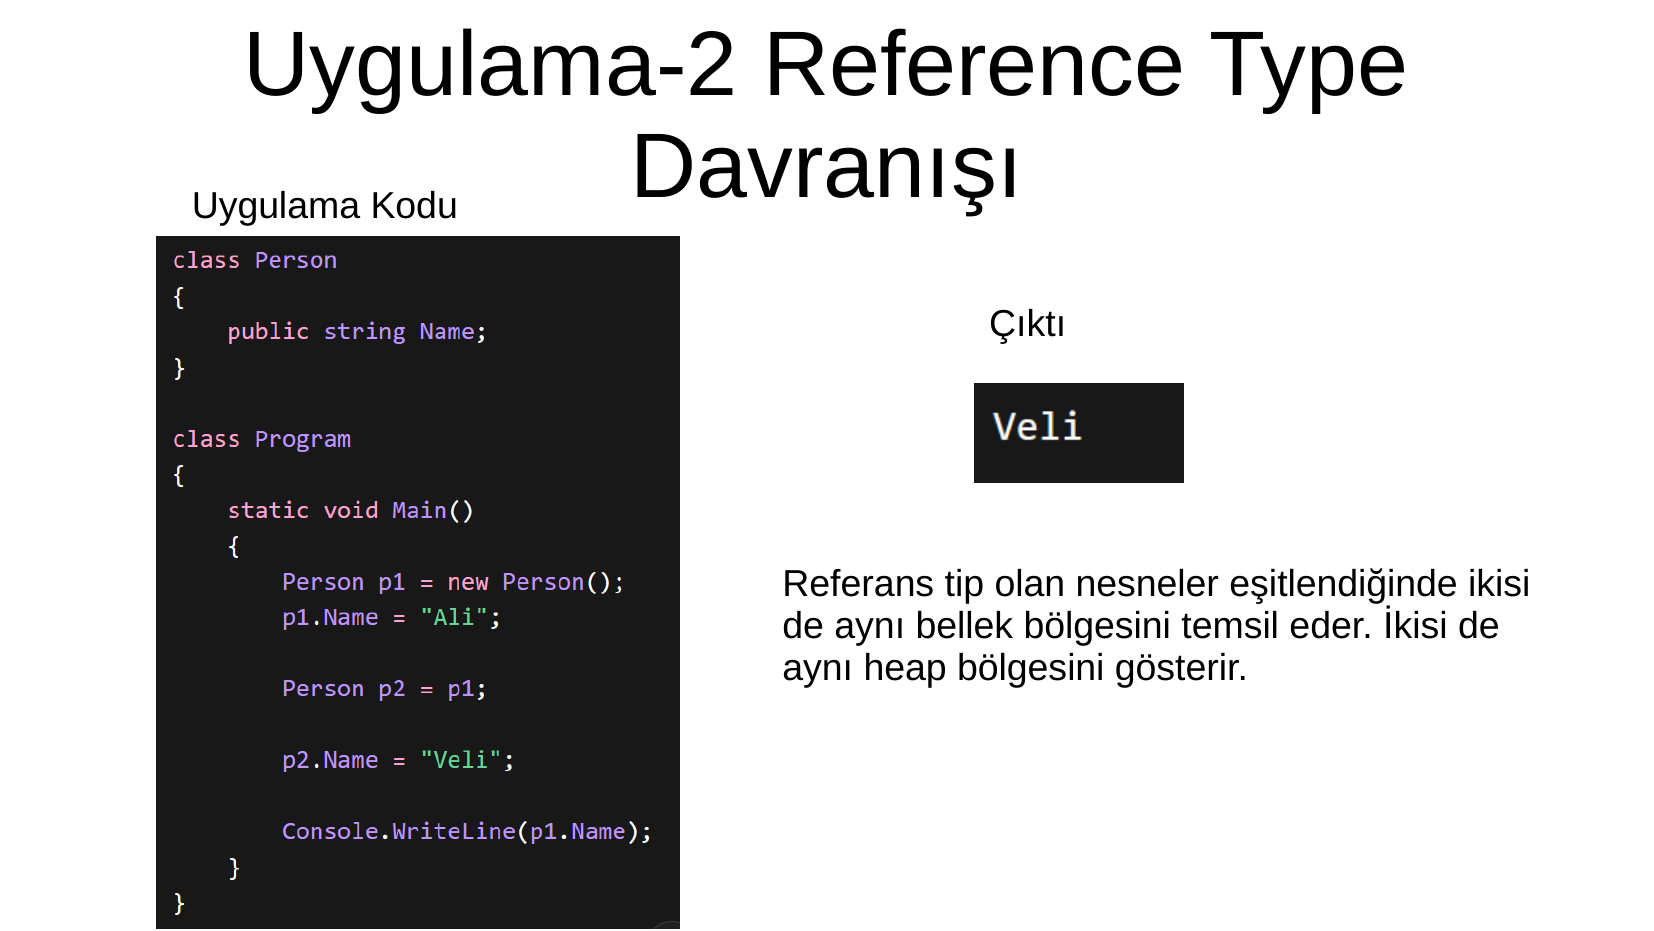

# Uygulama-2 Reference Type Davranışı
Uygulama Kodu
Çıktı
Referans tip olan nesneler eşitlendiğinde ikisi de aynı bellek bölgesini temsil eder. İkisi de aynı heap bölgesini gösterir.